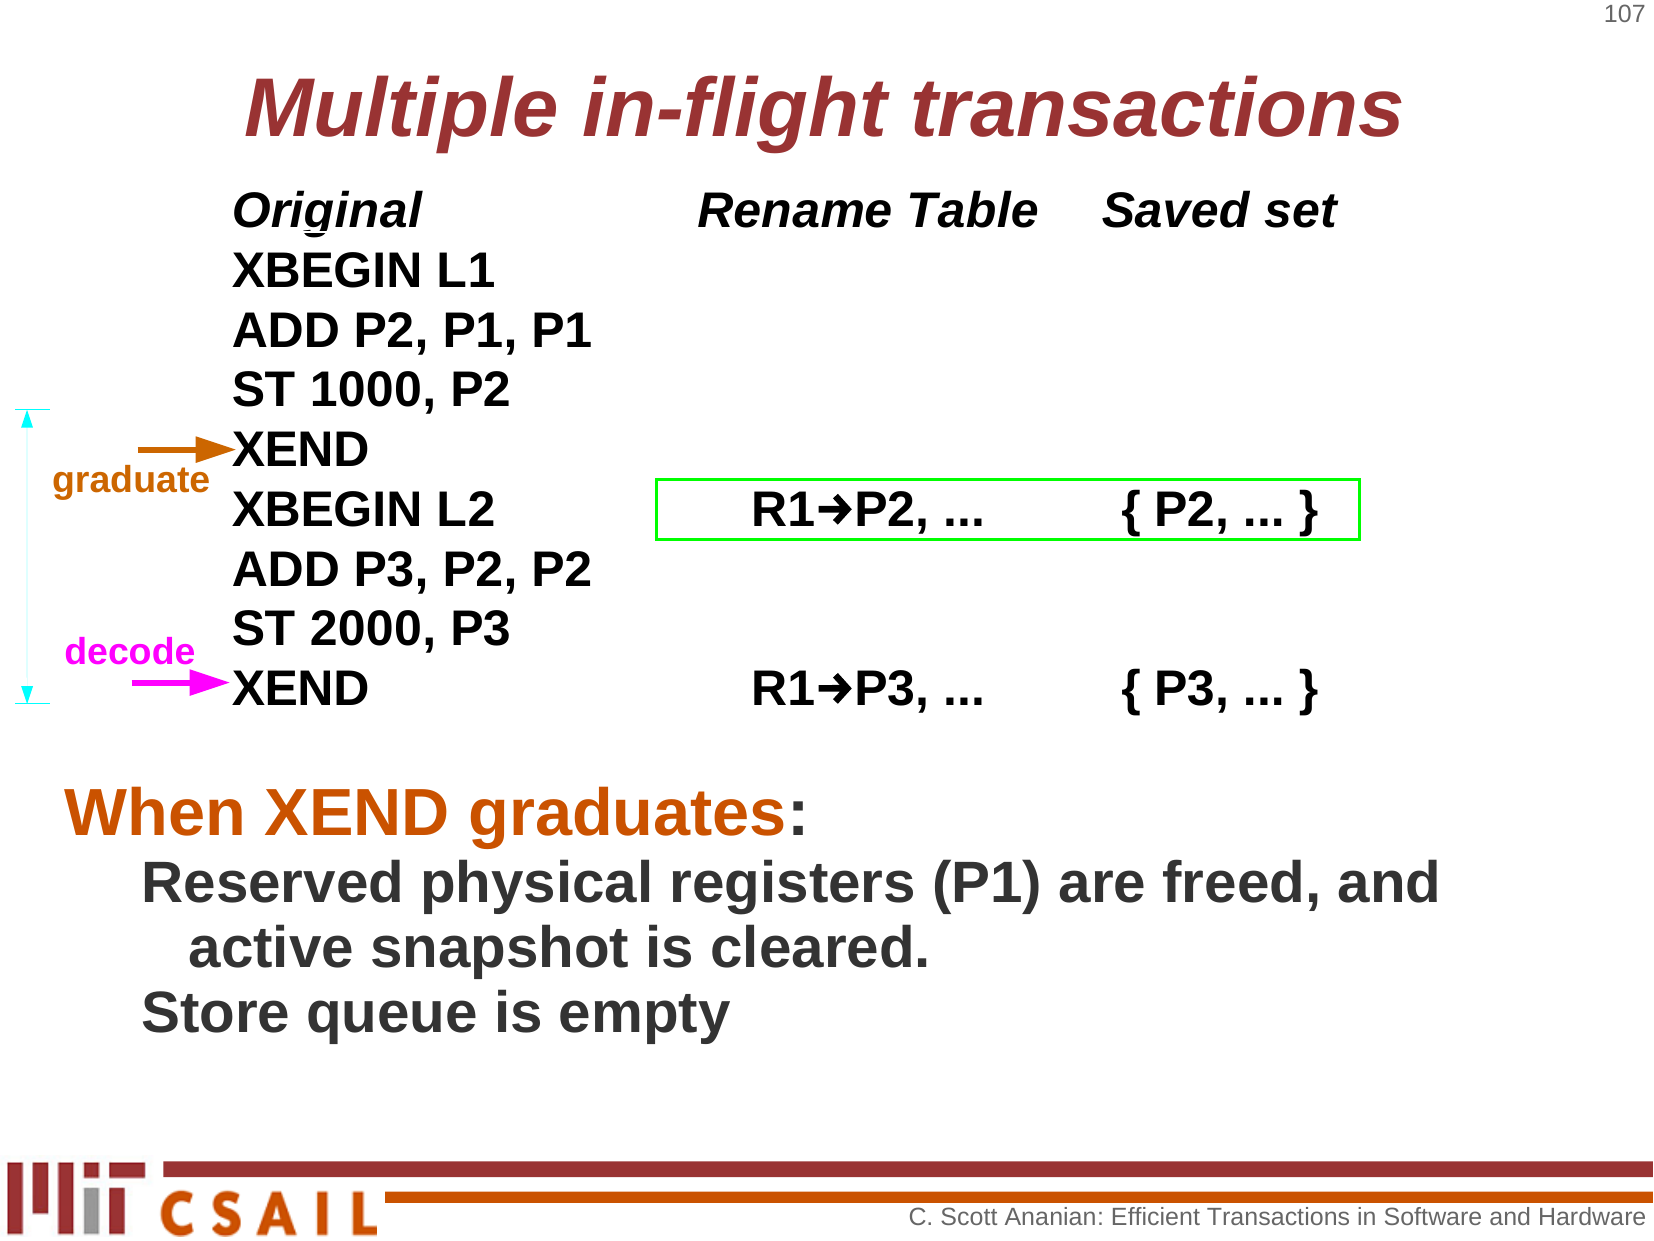

# Multiple in-flight transactions
graduate
decode
When XEND graduates:
Reserved physical registers (P1) are freed, and active snapshot is cleared.
Store queue is empty